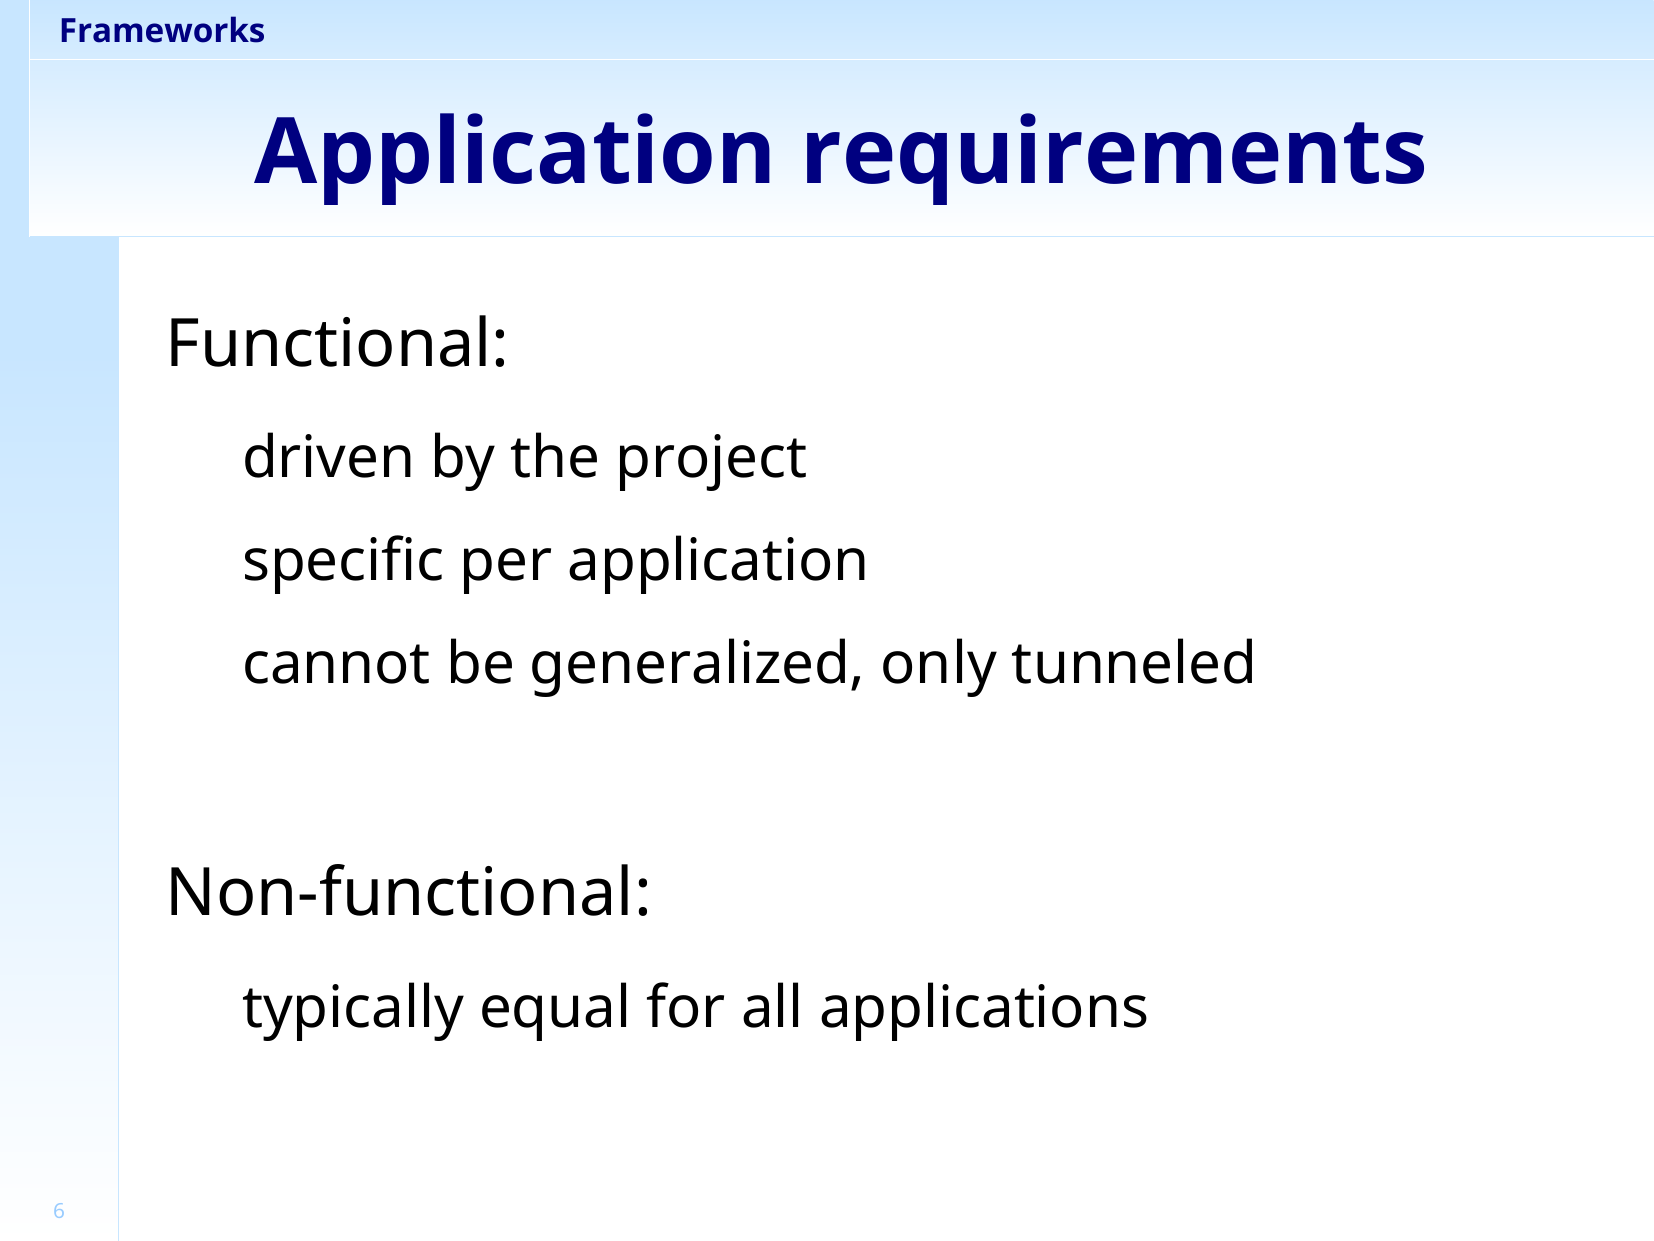

Frameworks
# Application requirements
Functional:
driven by the project
specific per application
cannot be generalized, only tunneled
Non-functional:
typically equal for all applications